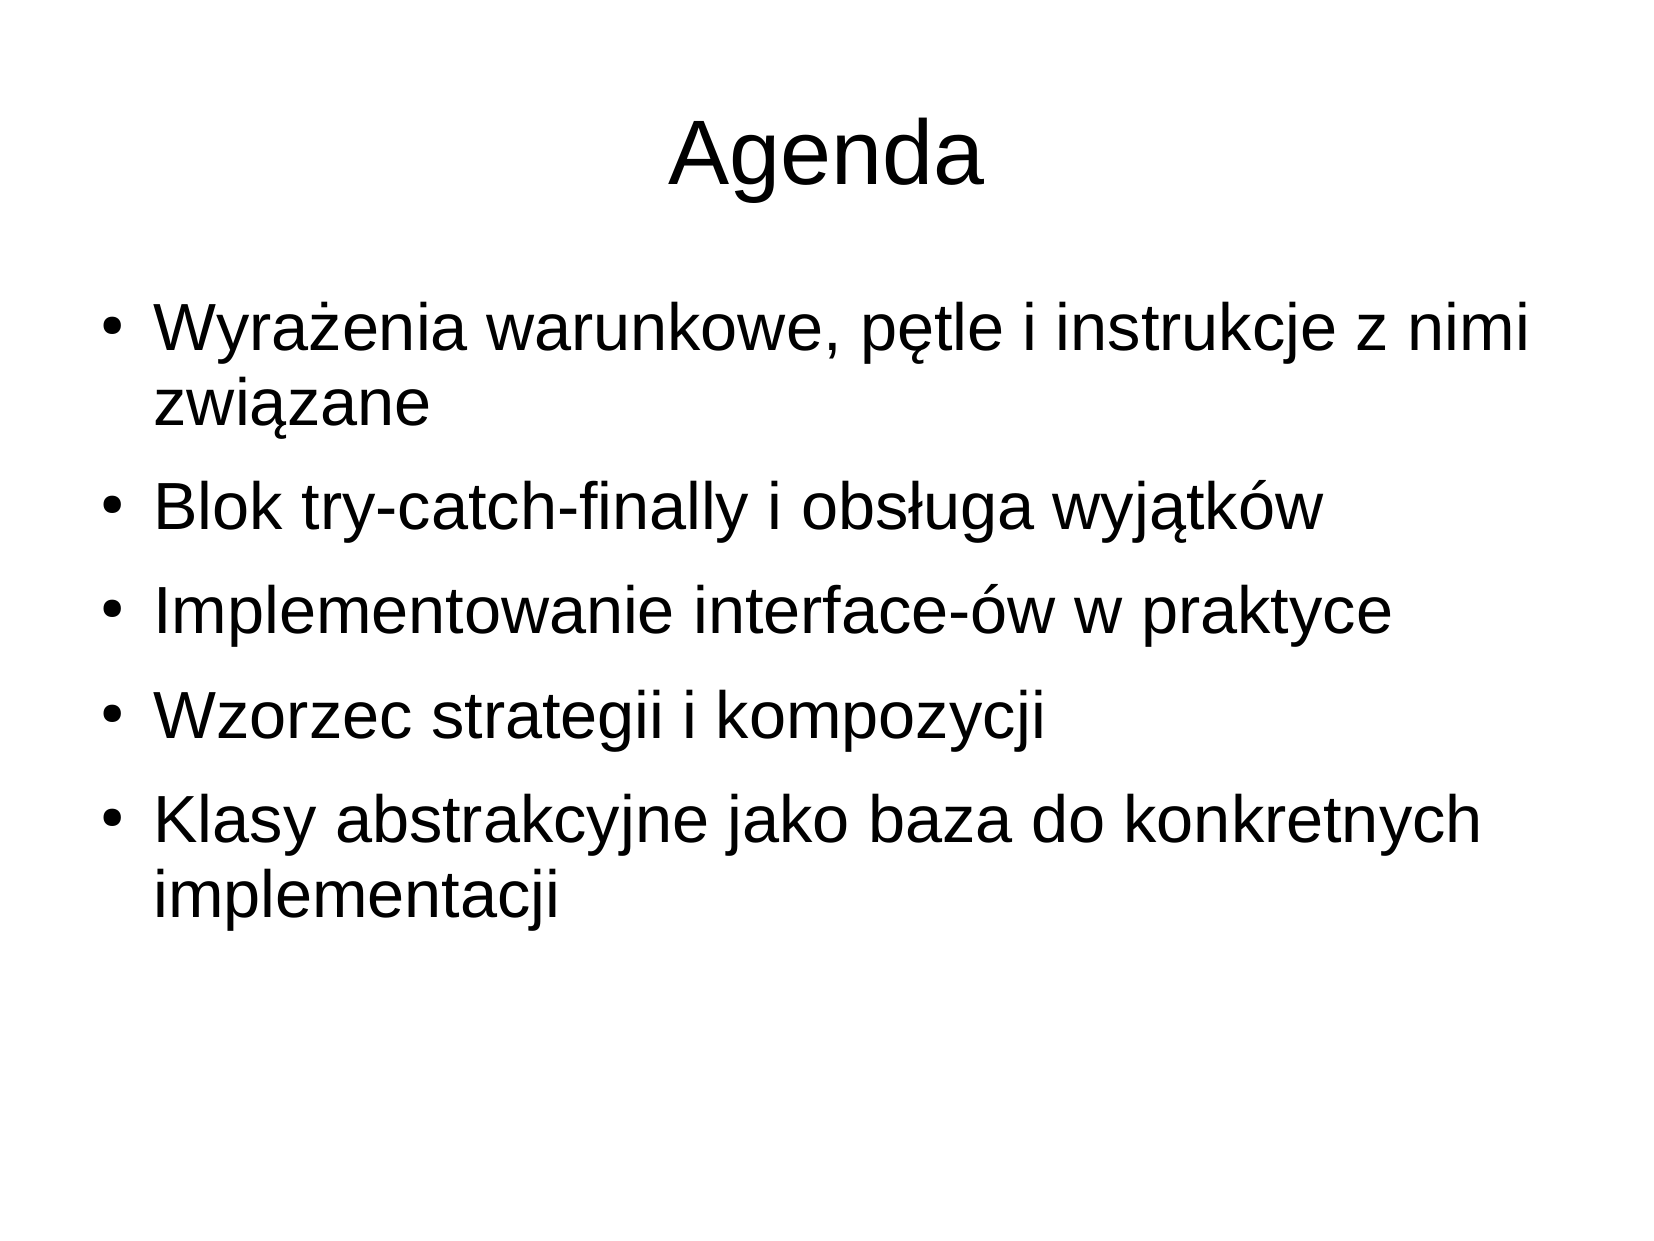

# Agenda
Wyrażenia warunkowe, pętle i instrukcje z nimi związane
Blok try-catch-finally i obsługa wyjątków
Implementowanie interface-ów w praktyce
Wzorzec strategii i kompozycji
Klasy abstrakcyjne jako baza do konkretnych implementacji